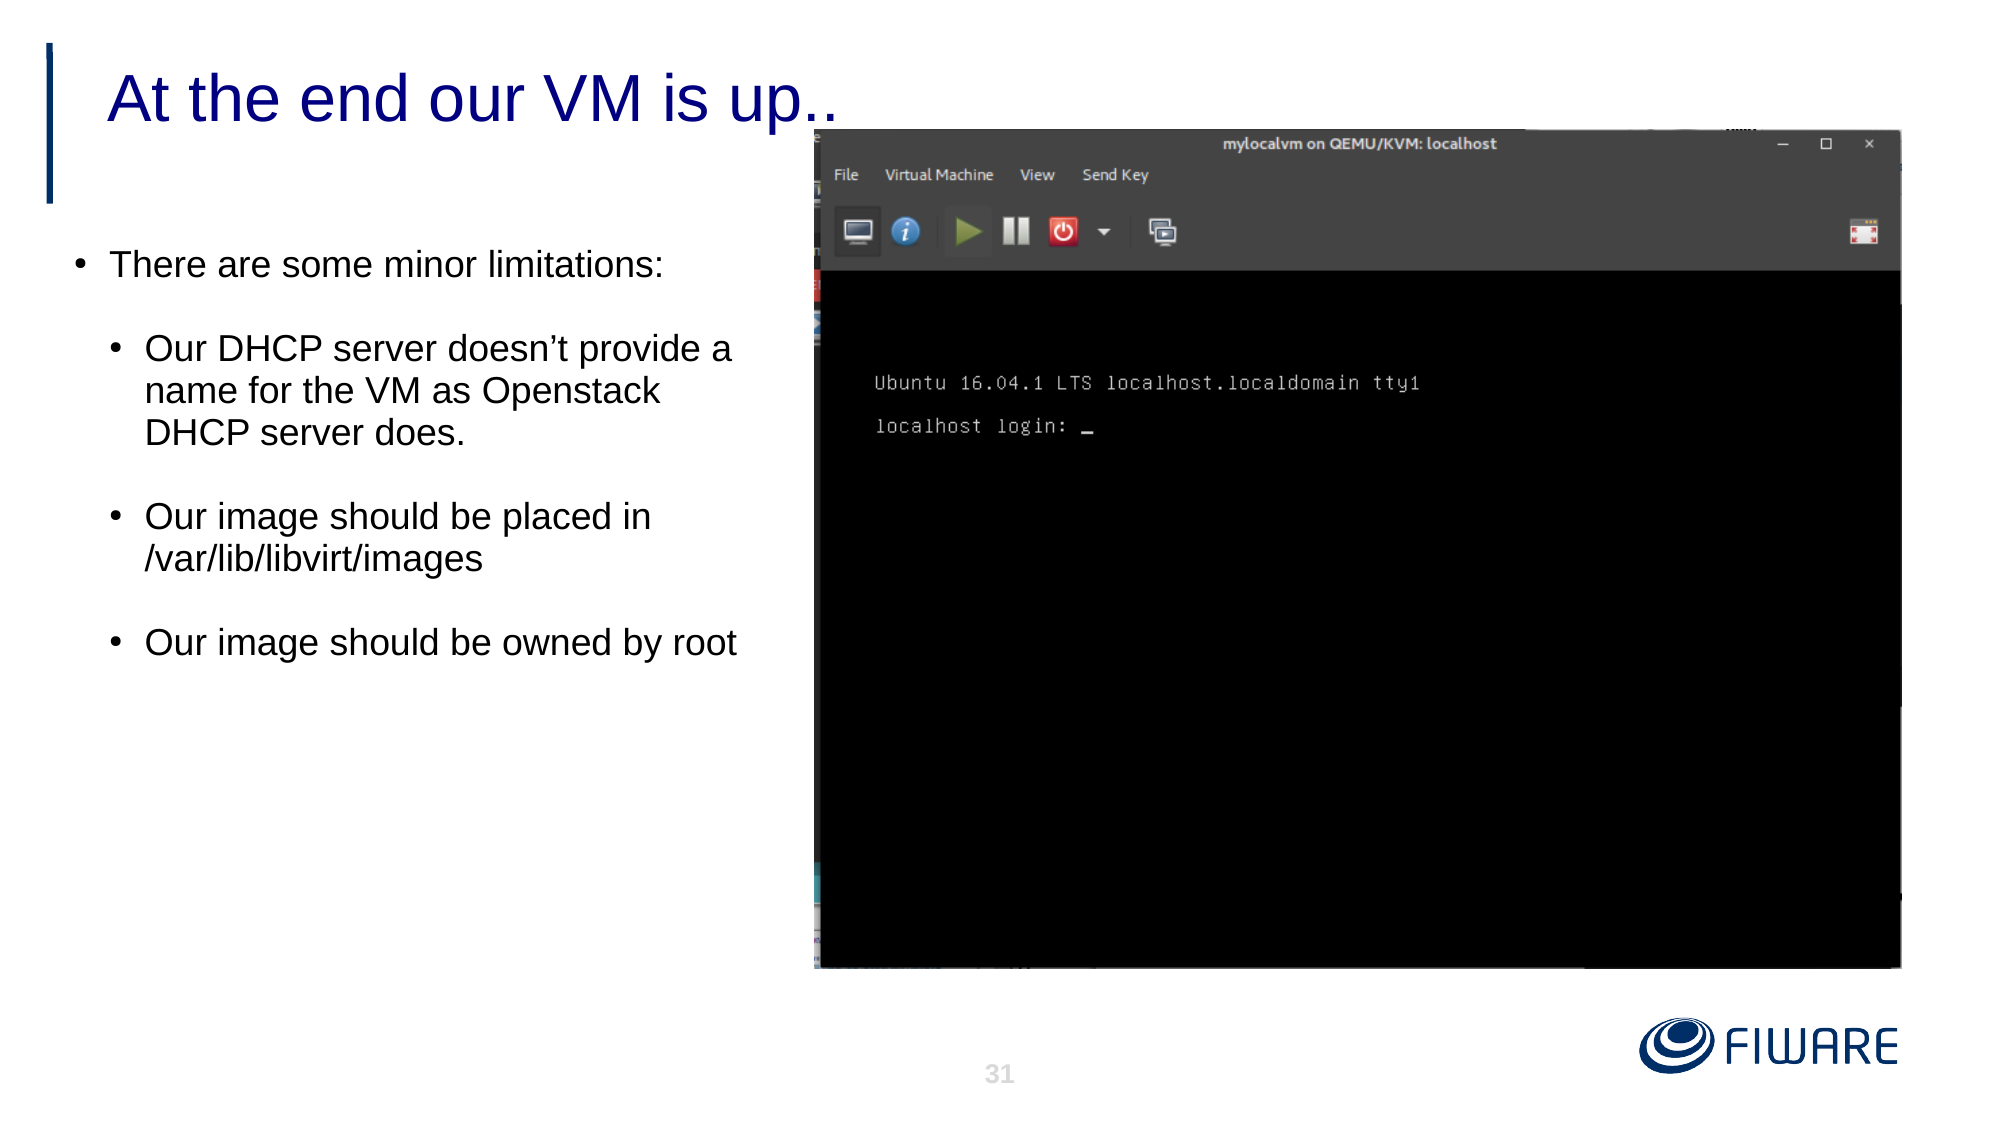

# At the end our VM is up..
There are some minor limitations:
Our DHCP server doesn’t provide a name for the VM as Openstack DHCP server does.
Our image should be placed in 	/var/lib/libvirt/images
Our image should be owned by root